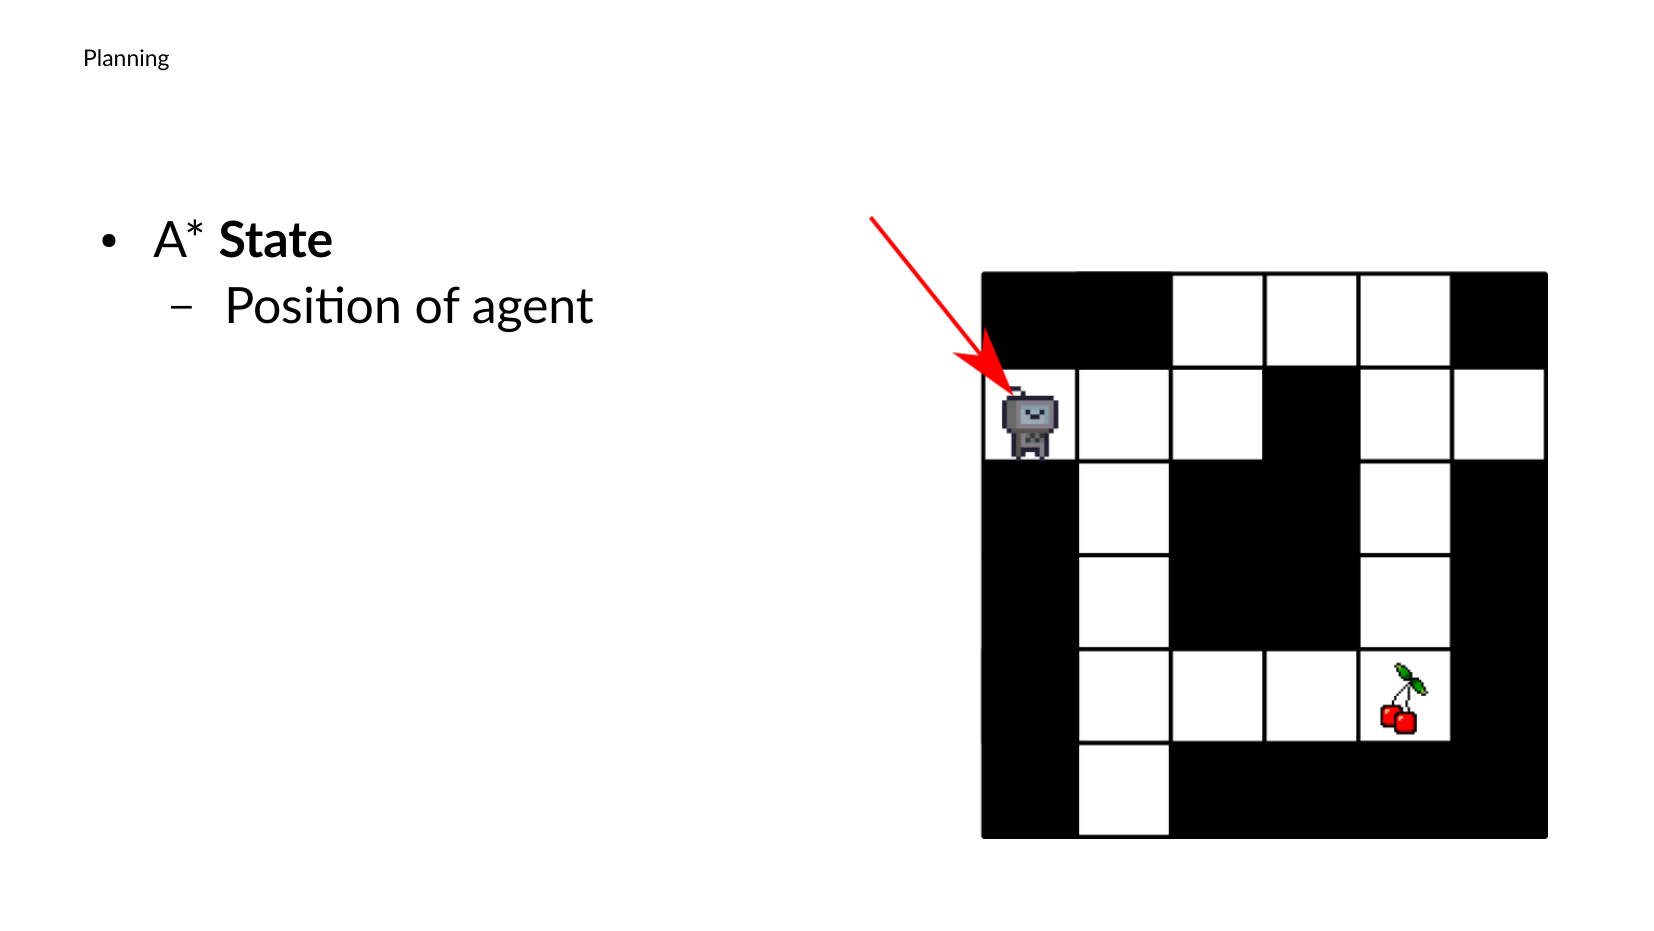

# Planning
A* State
Position of agent